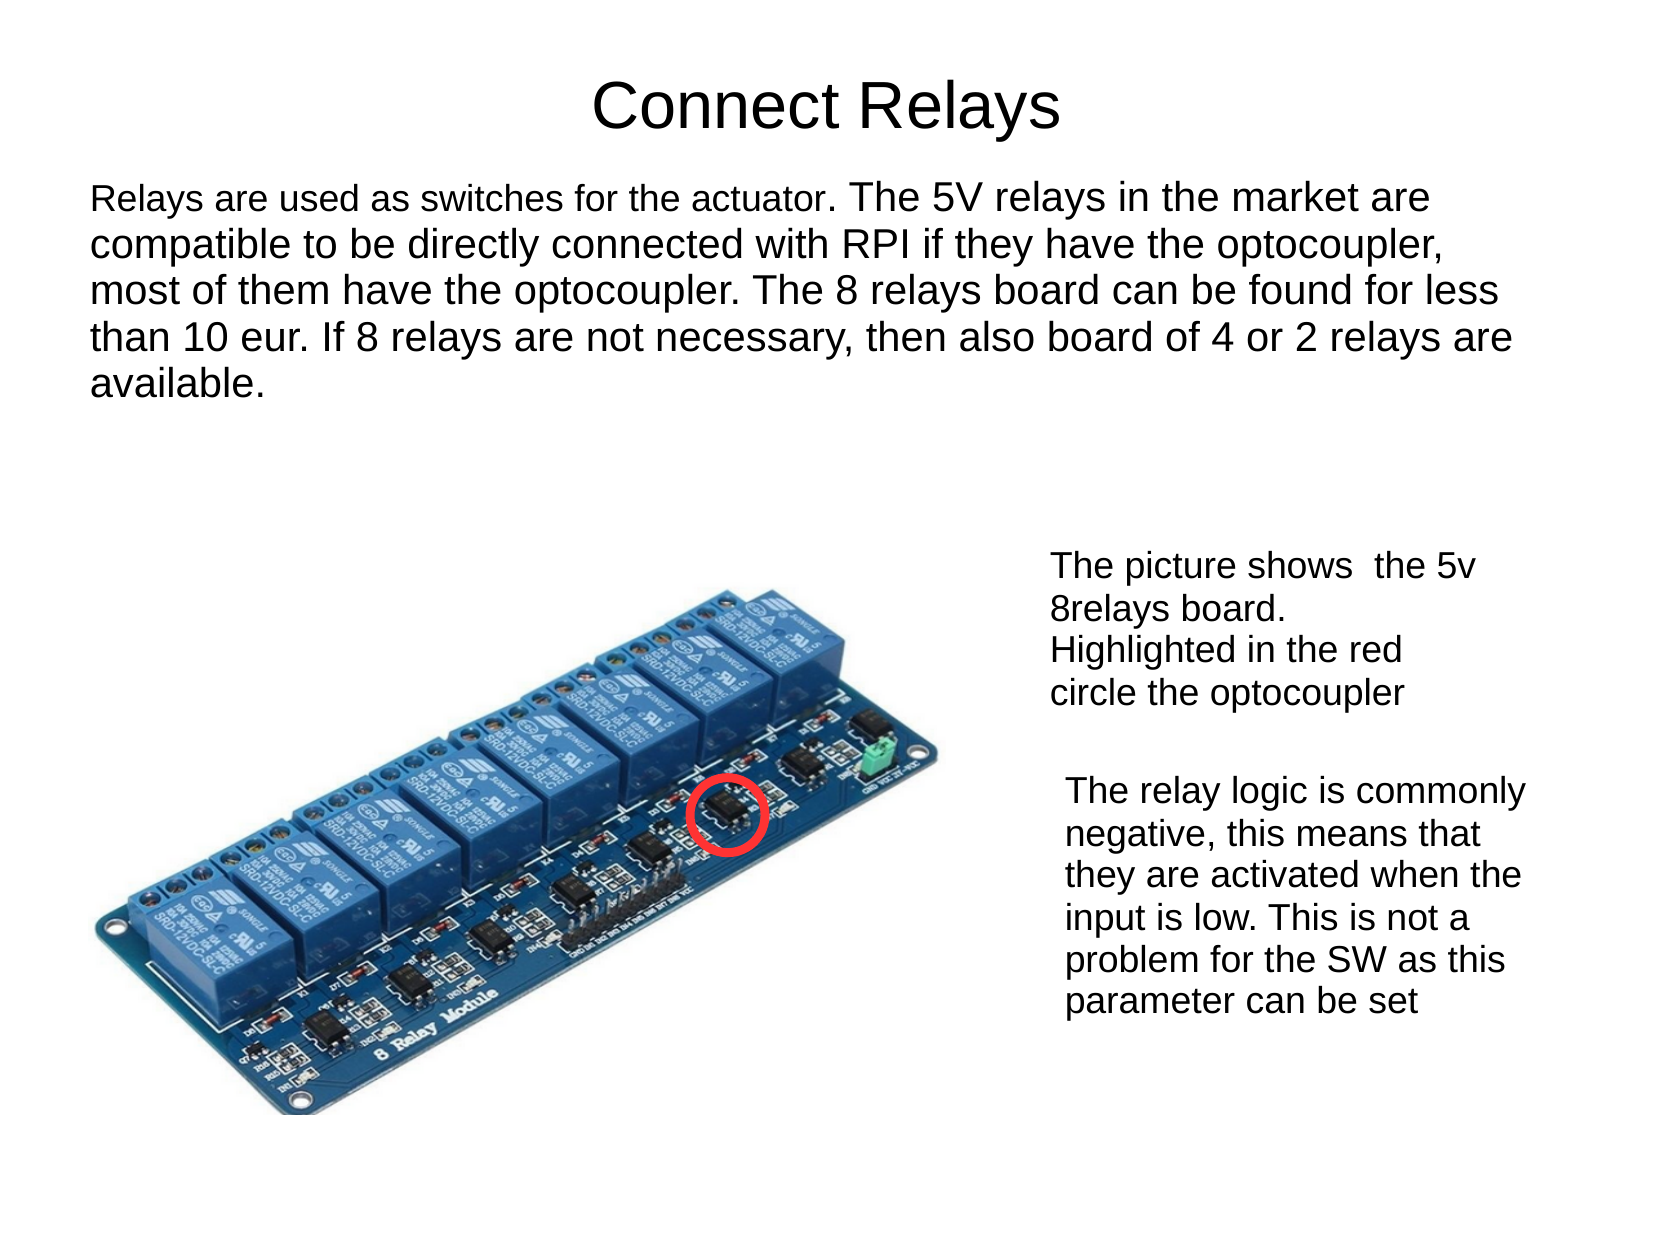

# Connect Relays
Relays are used as switches for the actuator. The 5V relays in the market are compatible to be directly connected with RPI if they have the optocoupler, most of them have the optocoupler. The 8 relays board can be found for less than 10 eur. If 8 relays are not necessary, then also board of 4 or 2 relays are available.
The picture shows the 5v 8relays board.
Highlighted in the red circle the optocoupler
The relay logic is commonly negative, this means that they are activated when the input is low. This is not a problem for the SW as this parameter can be set